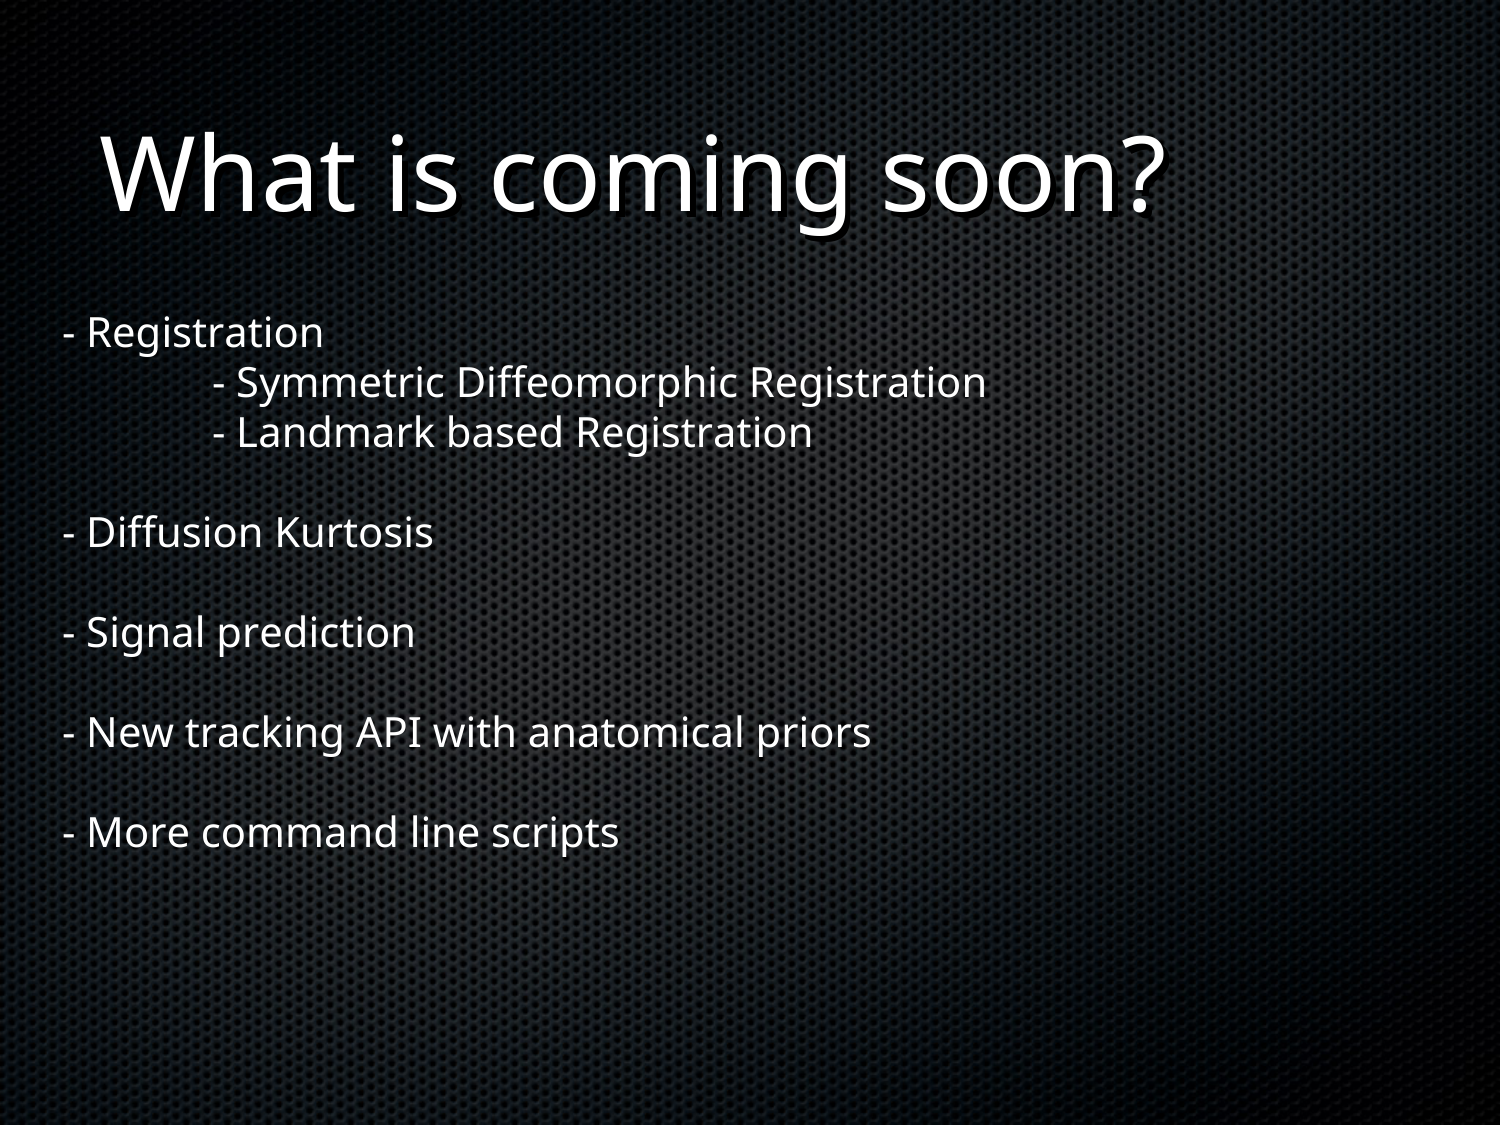

# What is coming soon?
- Registration
	- Symmetric Diffeomorphic Registration
	- Landmark based Registration
- Diffusion Kurtosis
- Signal prediction
- New tracking API with anatomical priors
- More command line scripts